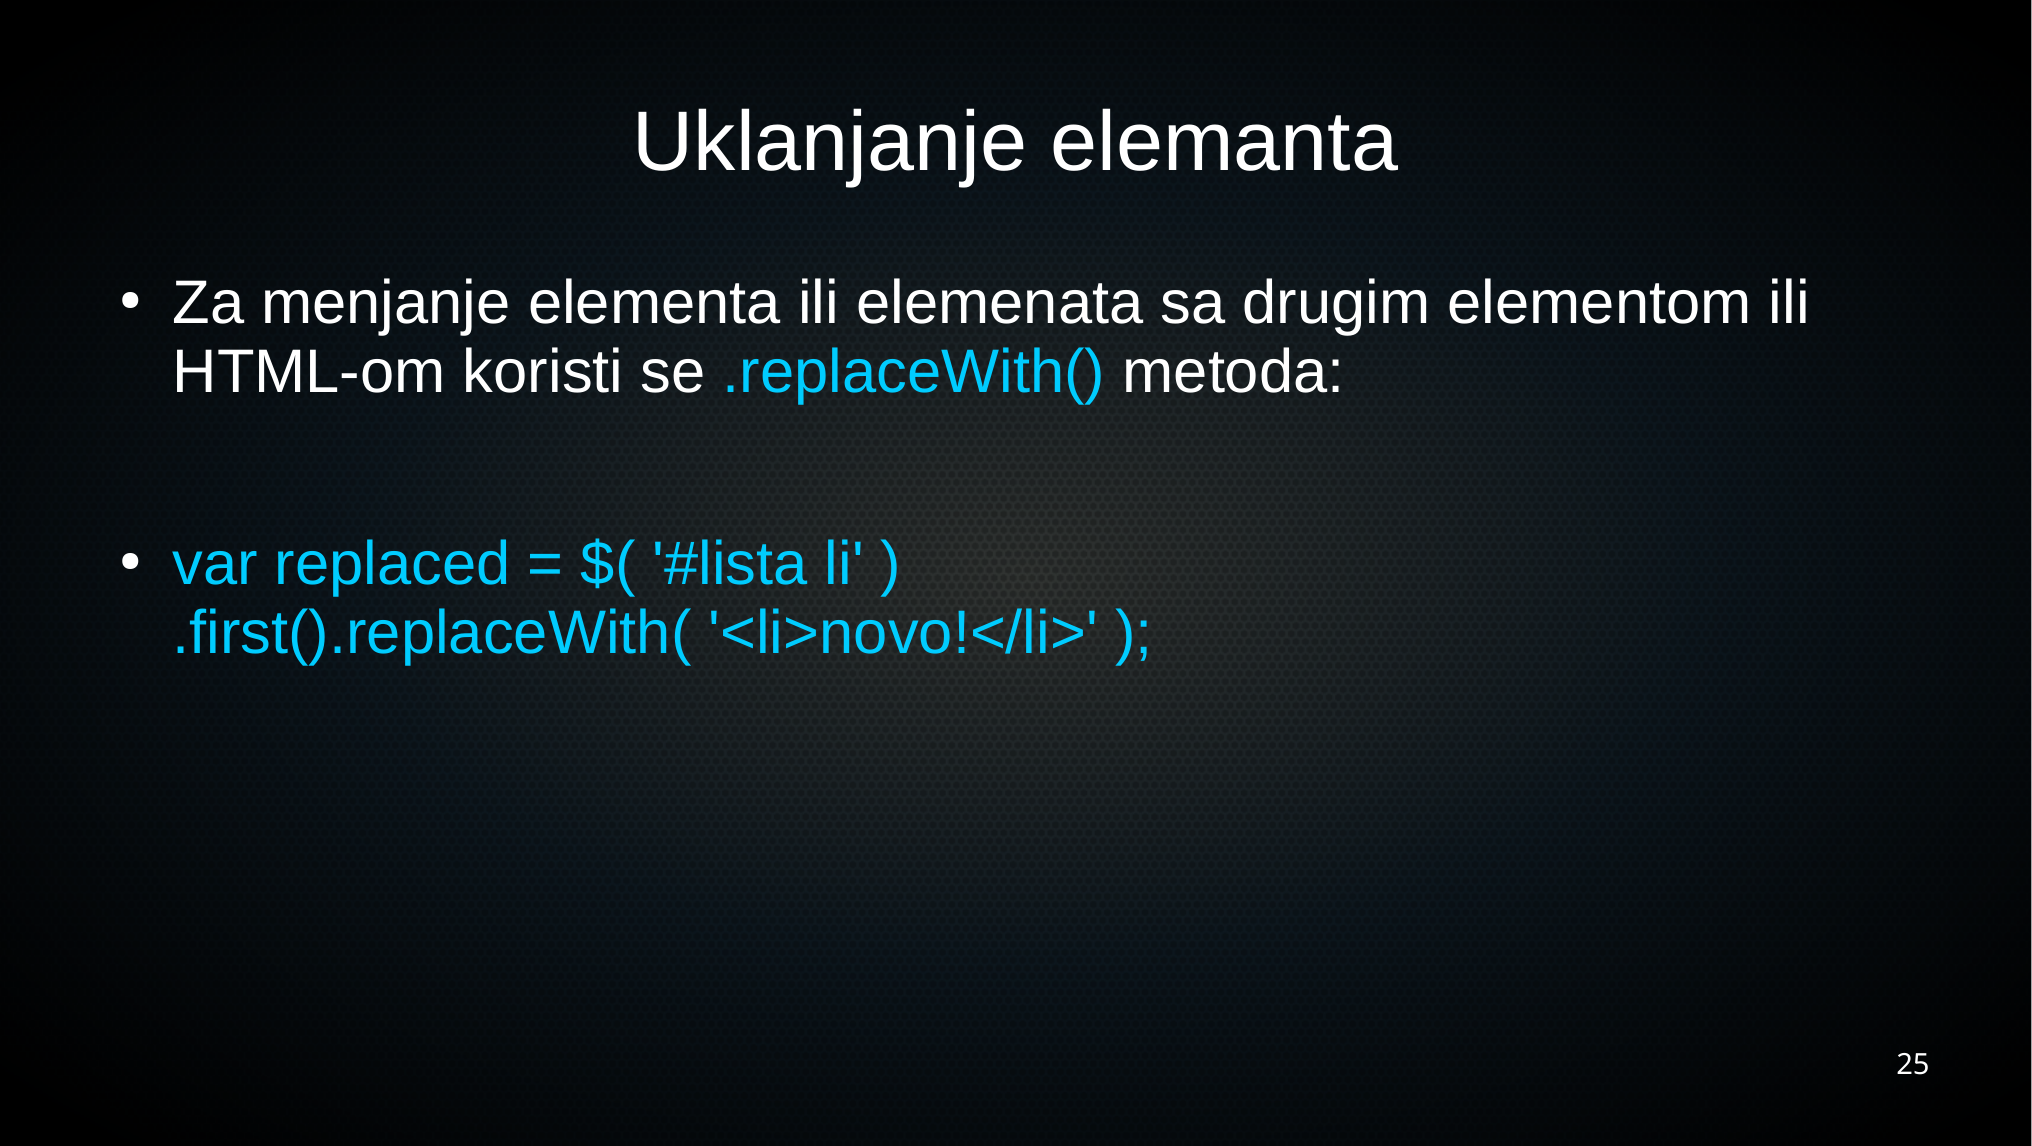

# Uklanjanje elemanta
Za menjanje elementa ili elemenata sa drugim elementom ili HTML-om koristi se .replaceWith() metoda:
var replaced = $( '#lista li' )
.first().replaceWith( '<li>novo!</li>' );
25